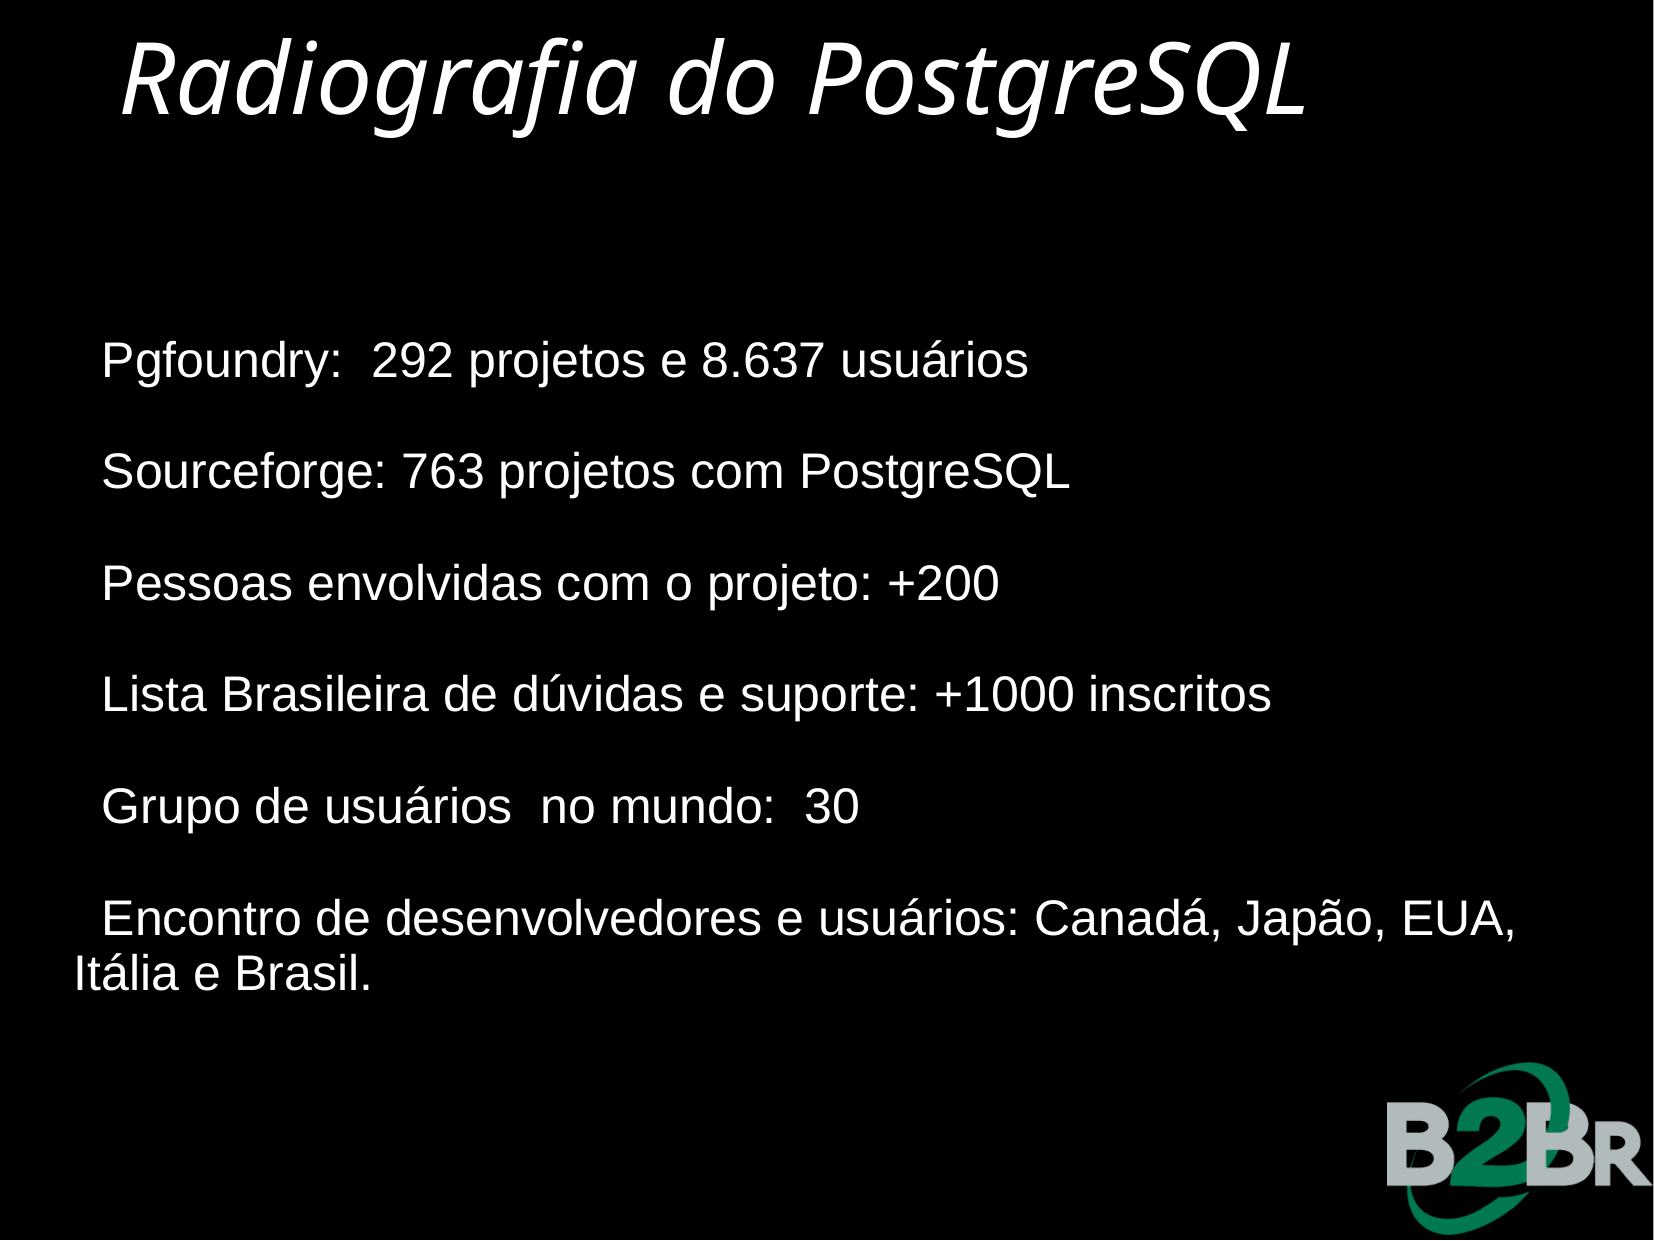

Radiografia do PostgreSQL
 Pgfoundry: 292 projetos e 8.637 usuários
 Sourceforge: 763 projetos com PostgreSQL
 Pessoas envolvidas com o projeto: +200
 Lista Brasileira de dúvidas e suporte: +1000 inscritos
 Grupo de usuários no mundo: 30
 Encontro de desenvolvedores e usuários: Canadá, Japão, EUA, Itália e Brasil.